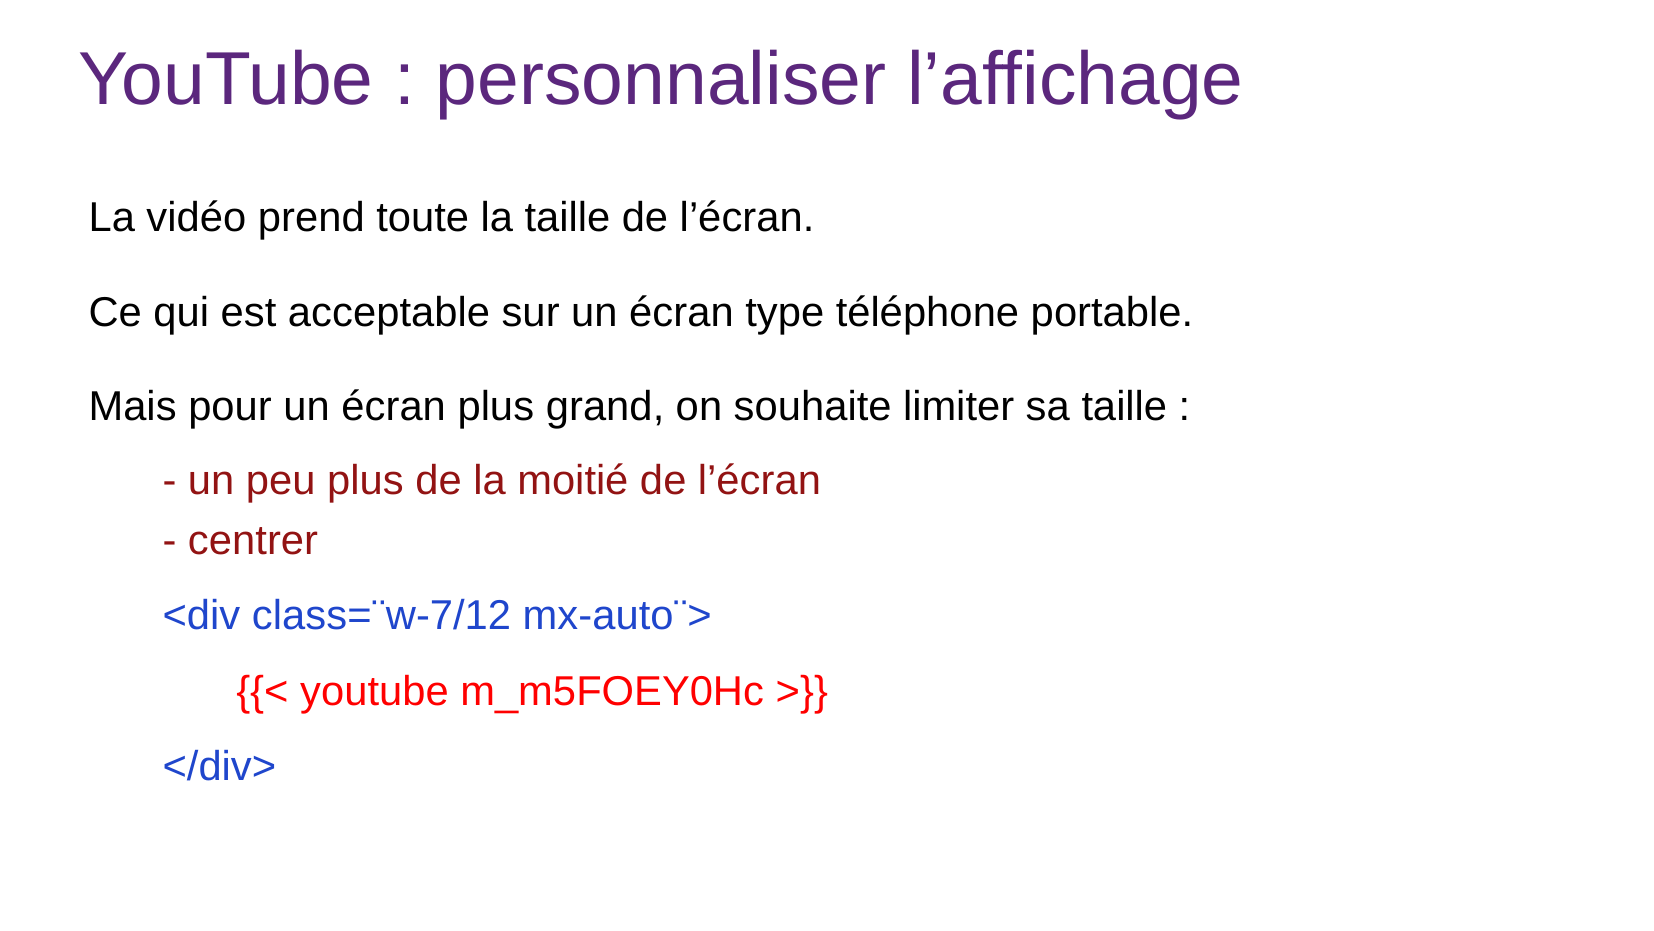

# YouTube : personnaliser l’affichage
La vidéo prend toute la taille de l’écran.
Ce qui est acceptable sur un écran type téléphone portable.
Mais pour un écran plus grand, on souhaite limiter sa taille :
	- un peu plus de la moitié de l’écran
	- centrer
	<div class=¨w-7/12 mx-auto¨>
		{{< youtube m_m5FOEY0Hc >}}
	</div>